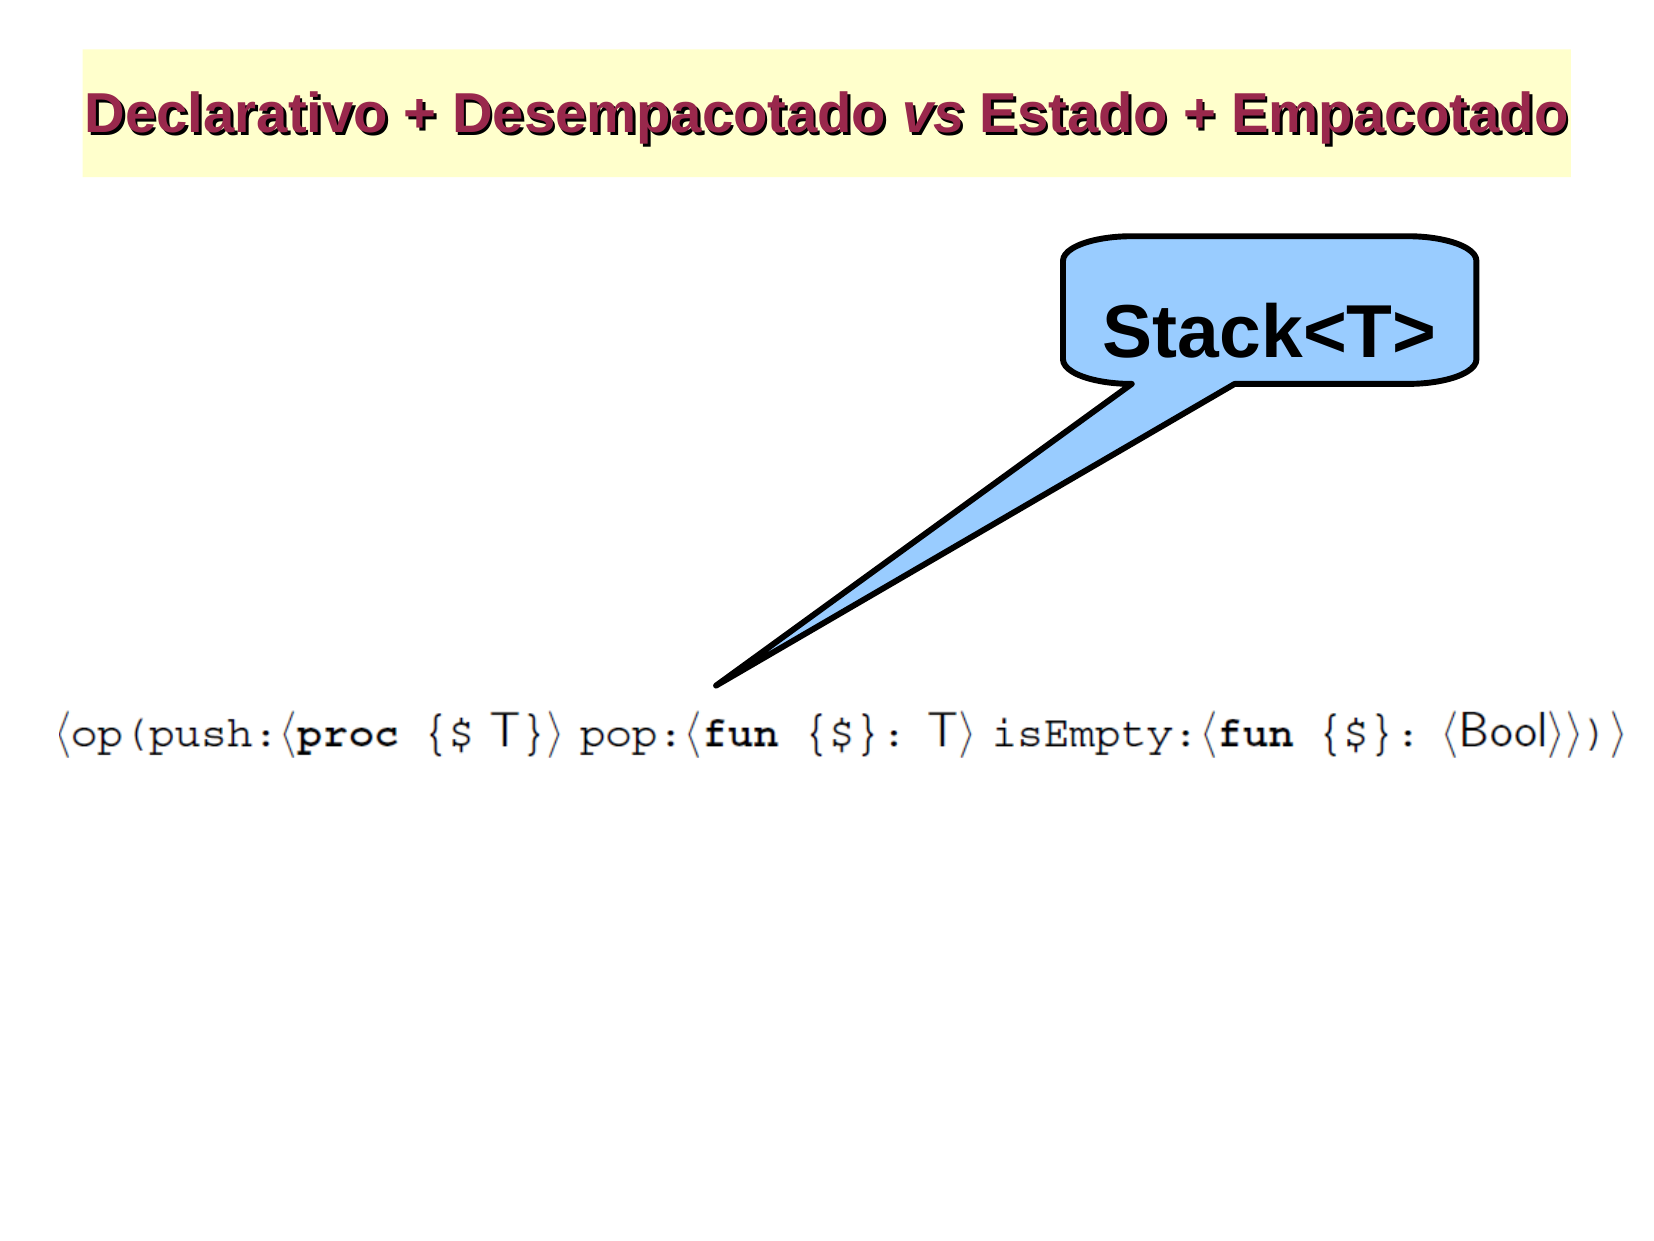

# Declarativo + Desempacotado vs Estado + Empacotado
Stack<T>